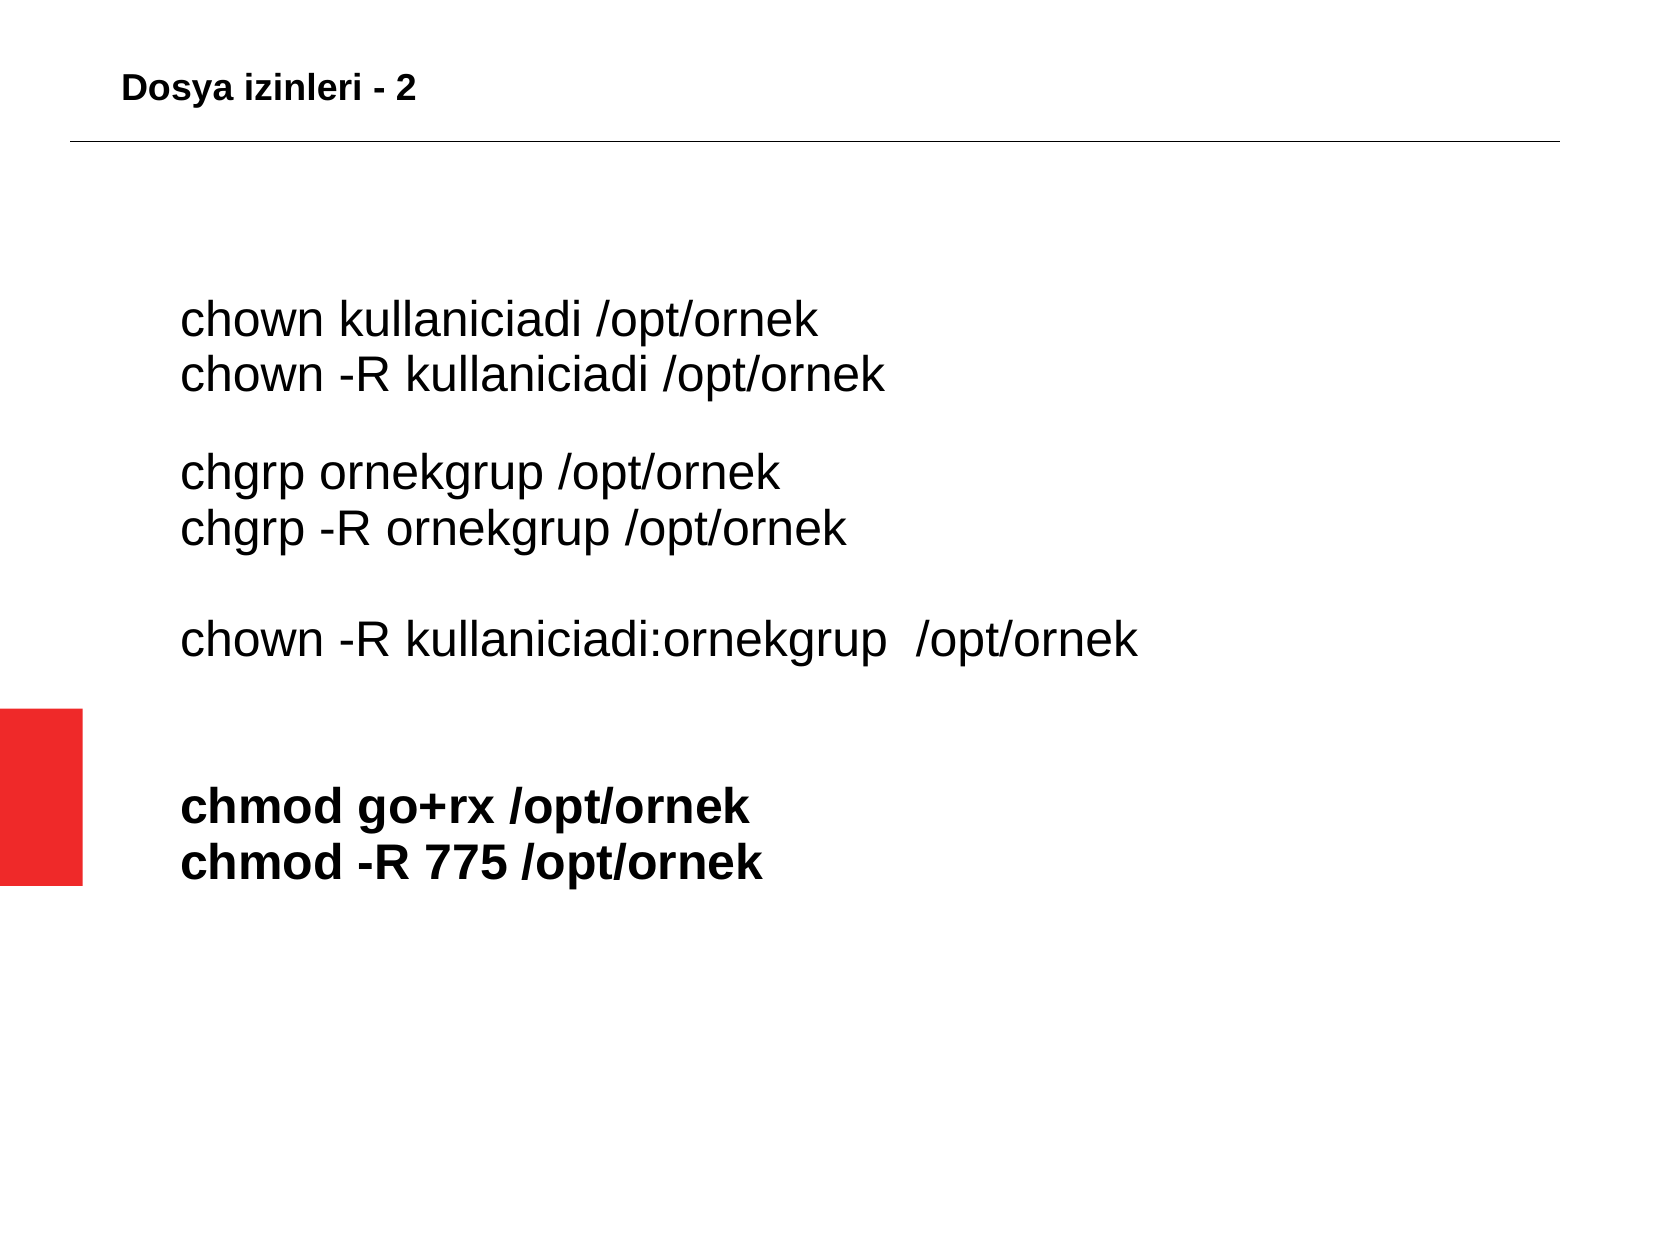

Dosya izinleri - 2
chown kullaniciadi /opt/ornek
chown -R kullaniciadi /opt/ornek
chgrp ornekgrup /opt/ornek
chgrp -R ornekgrup /opt/ornek
chown -R kullaniciadi:ornekgrup /opt/ornek
chmod go+rx /opt/ornek
chmod -R 775 /opt/ornek